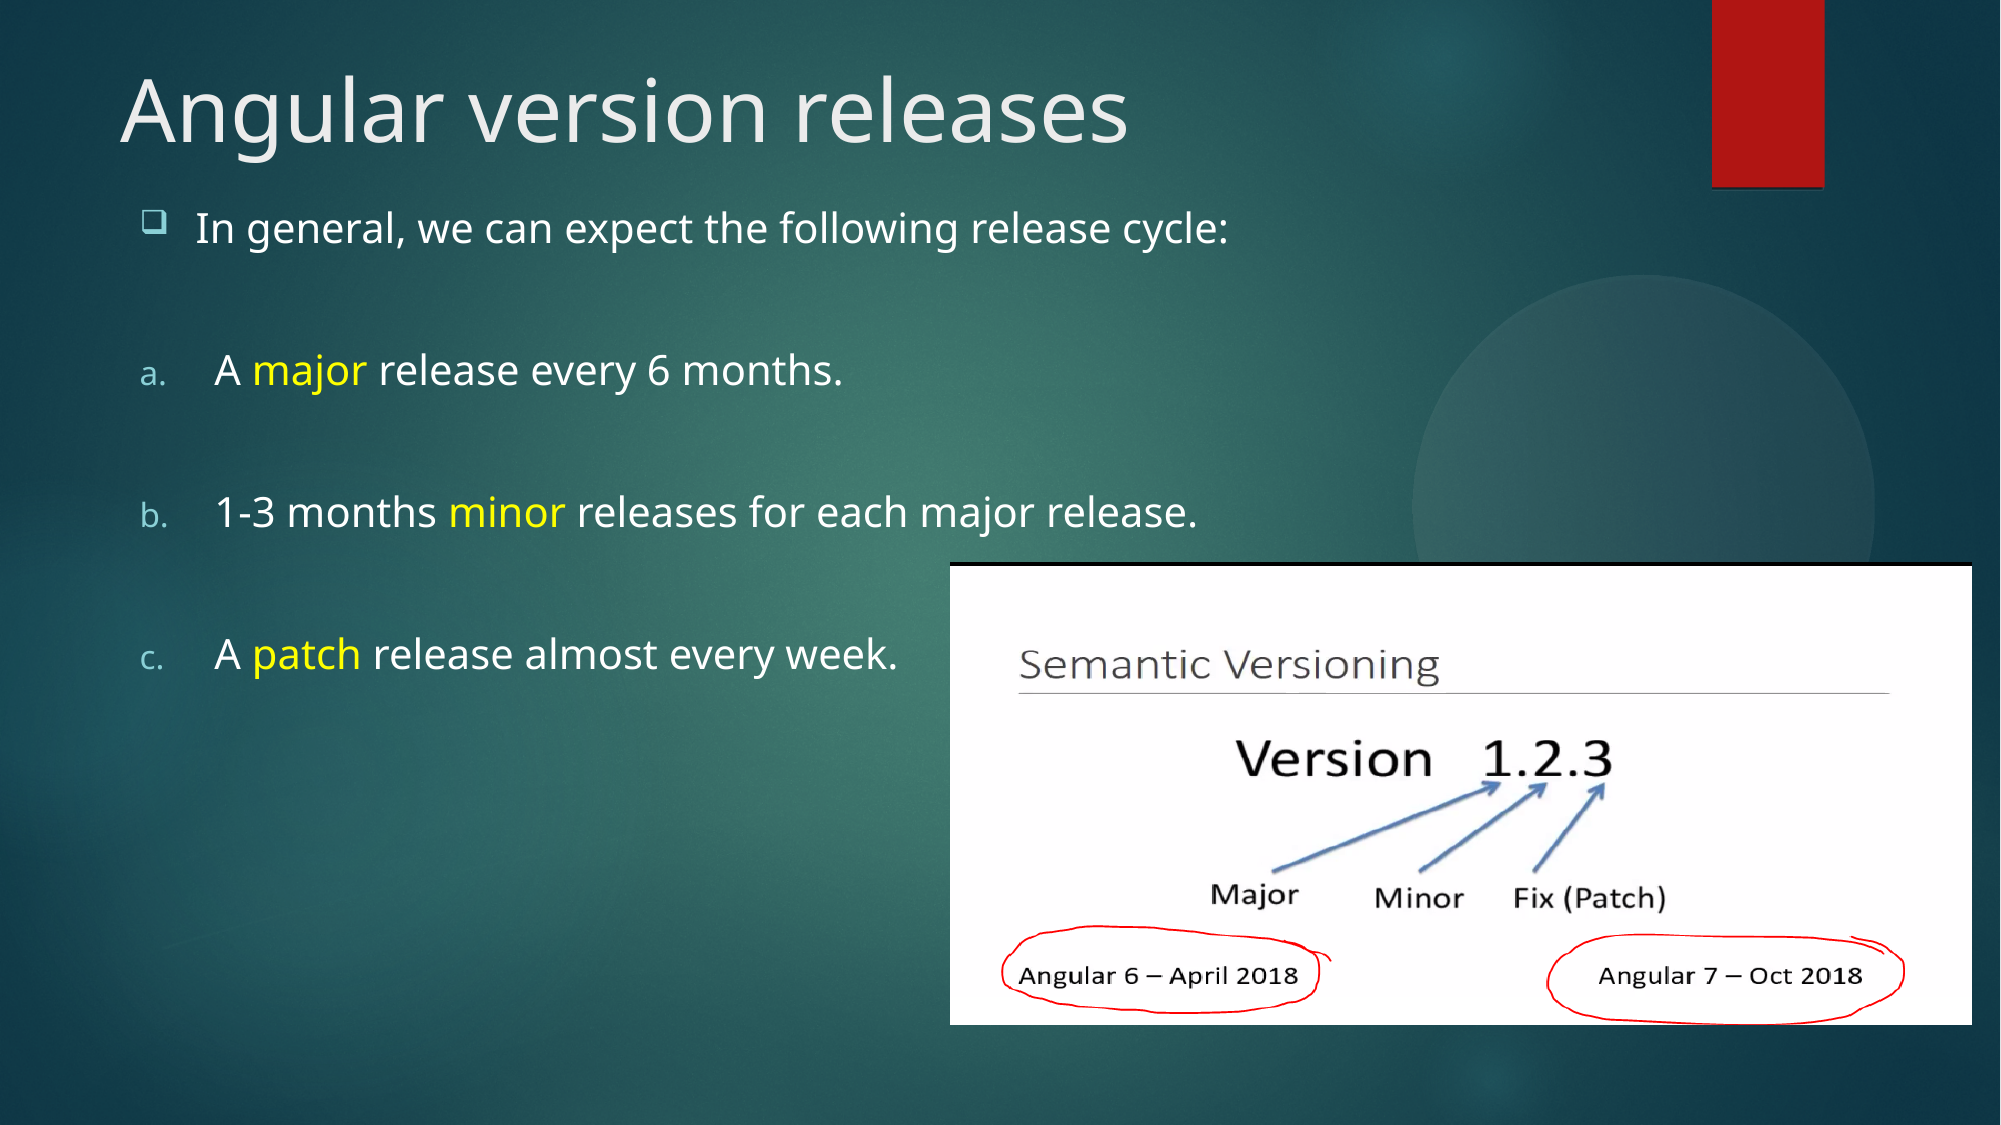

Angular version releases
In general, we can expect the following release cycle:
A major release every 6 months.
1-3 months minor releases for each major release.
A patch release almost every week.